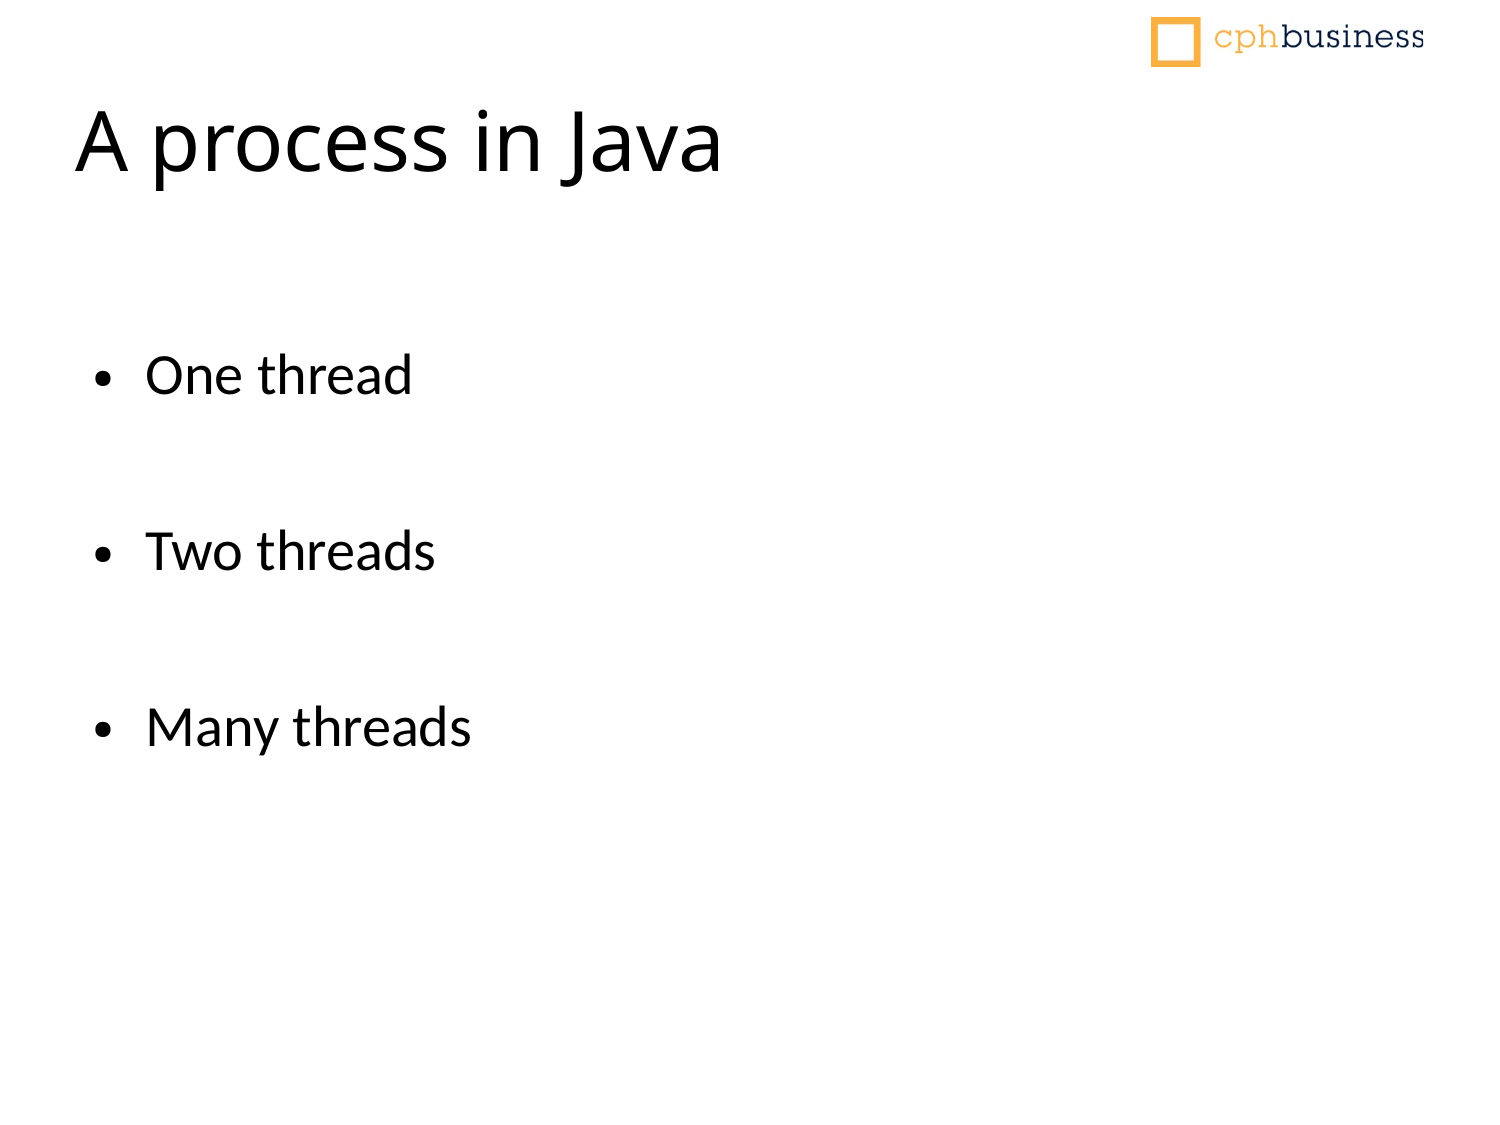

# A process in Java
One thread
Two threads
Many threads